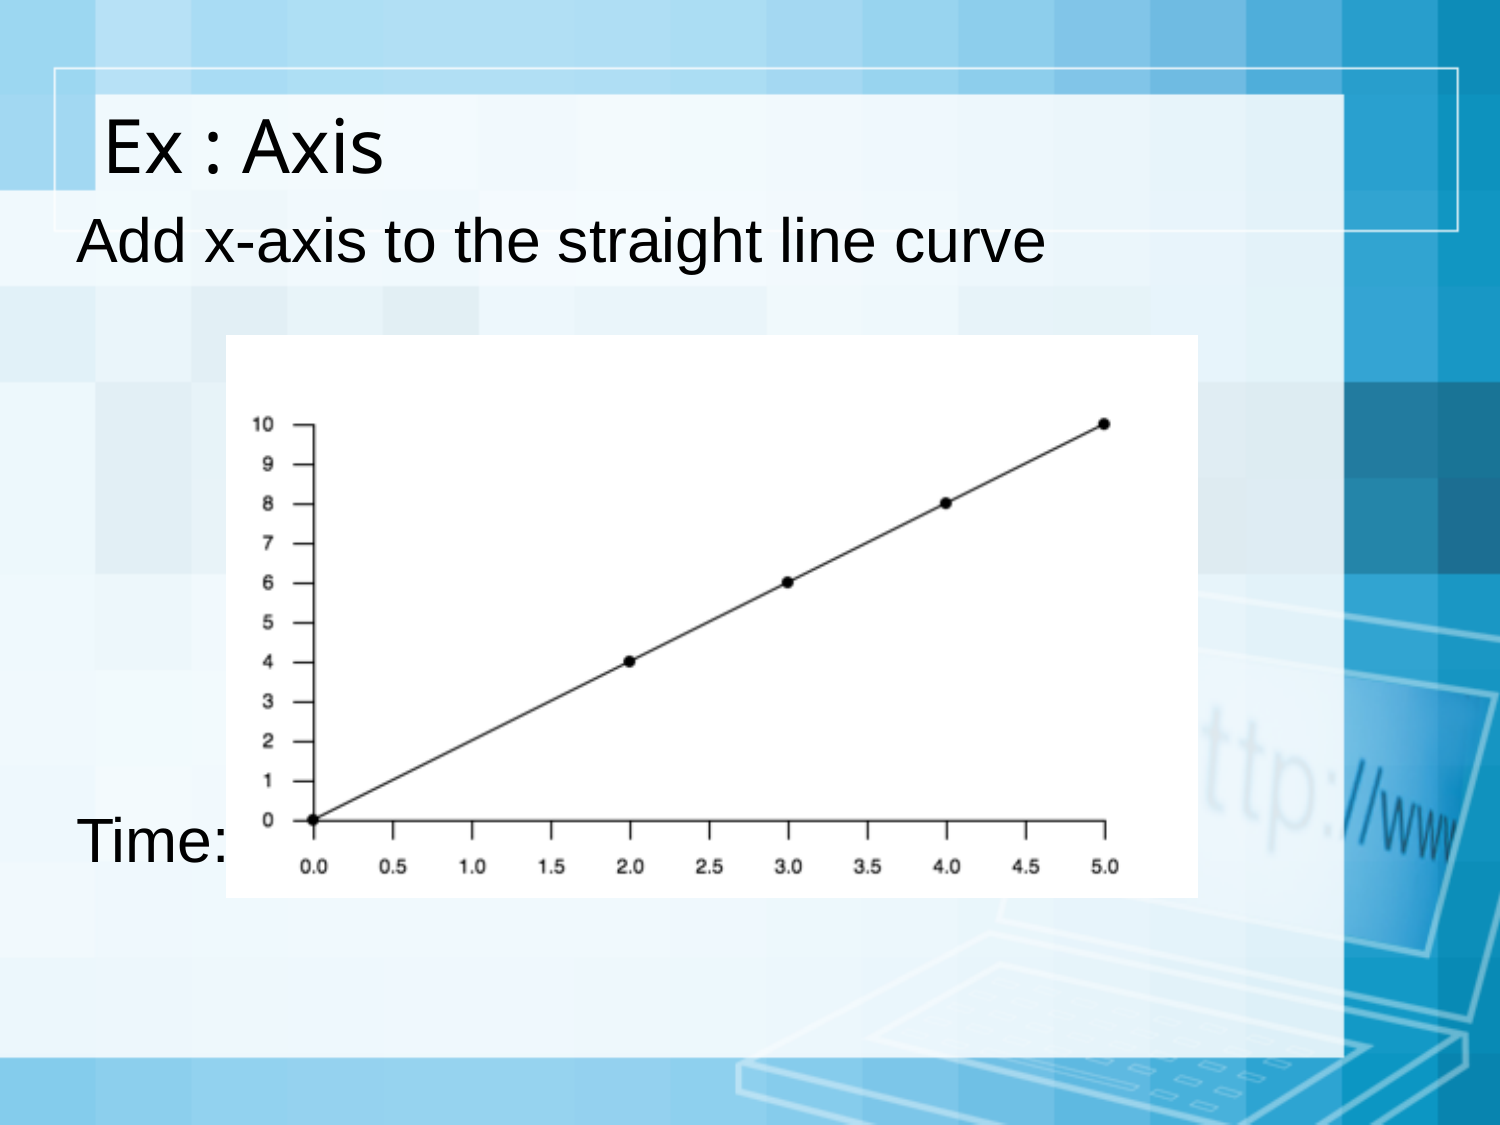

# Ex : Axis
Add x-axis to the straight line curve
Time: 10 mins